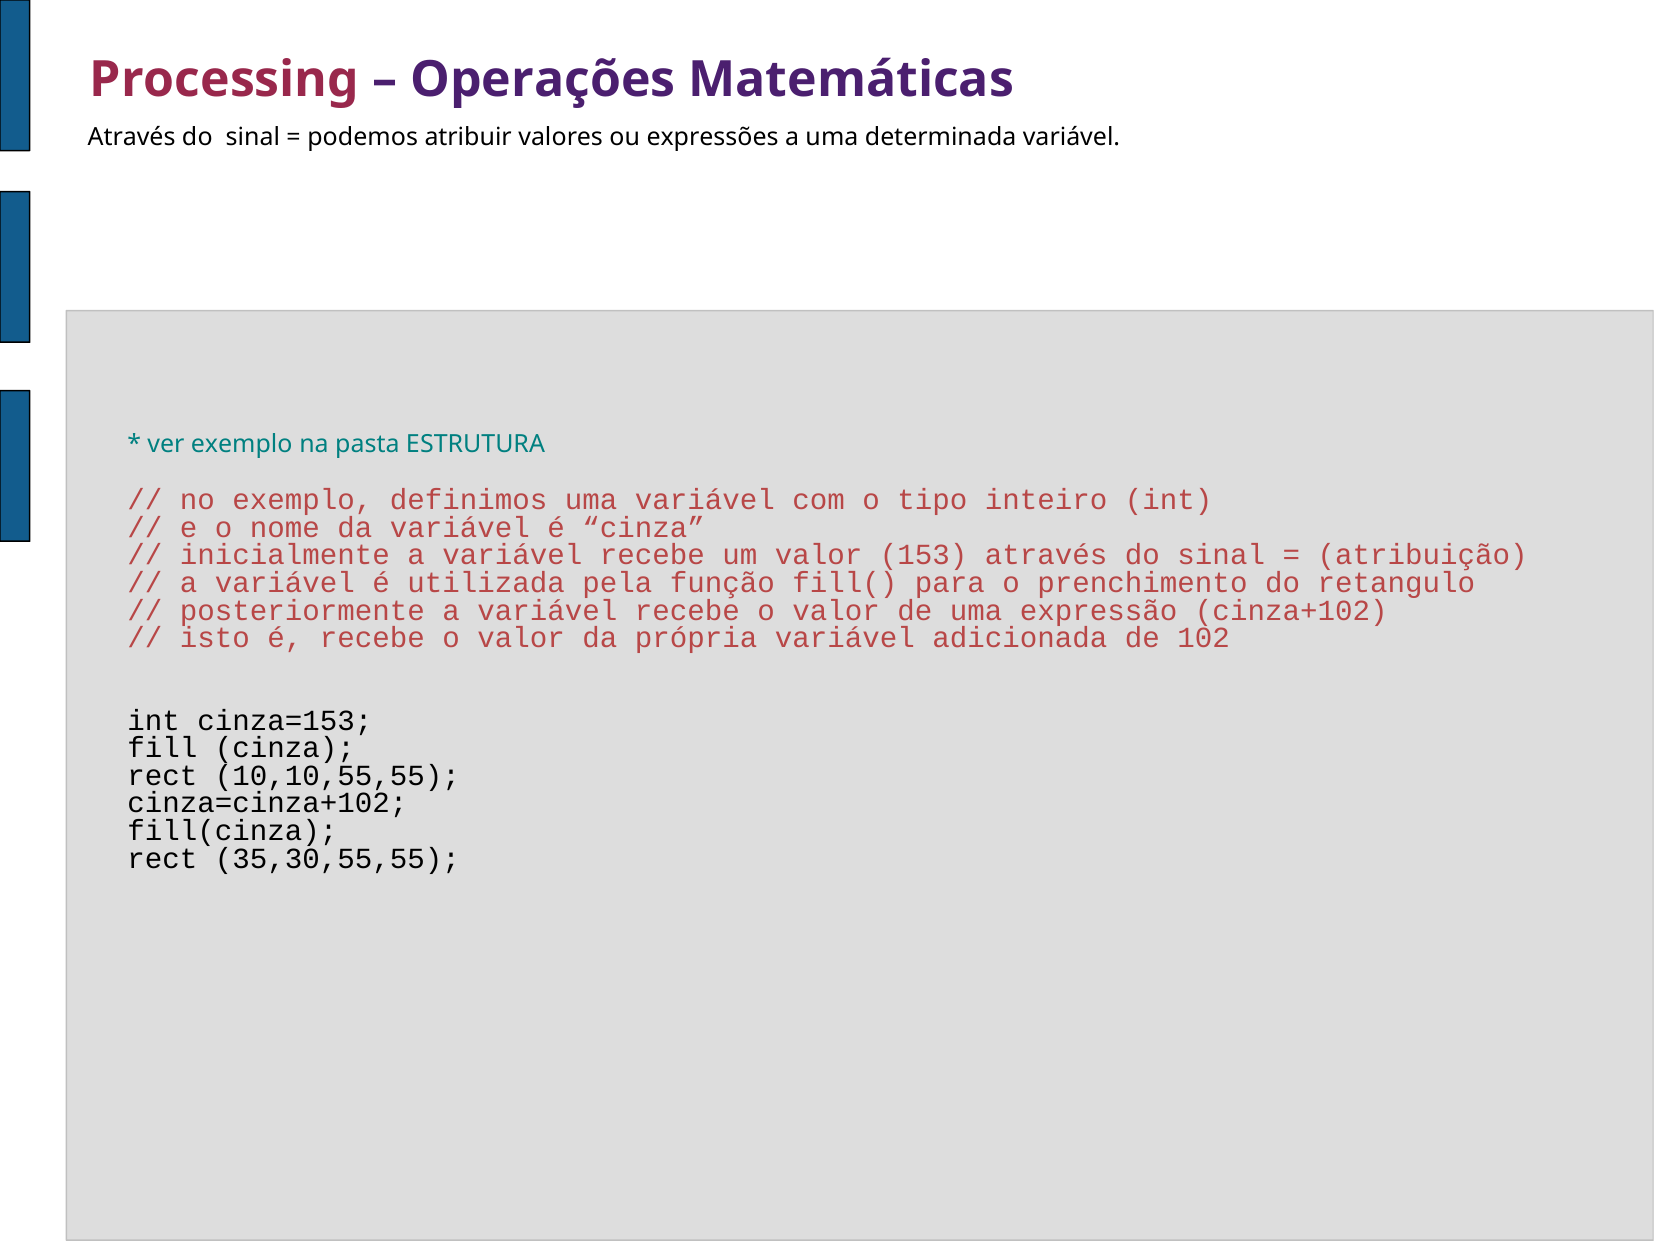

Processing – Operações Matemáticas
Através do sinal = podemos atribuir valores ou expressões a uma determinada variável.
* ver exemplo na pasta ESTRUTURA
// no exemplo, definimos uma variável com o tipo inteiro (int)
// e o nome da variável é “cinza”
// inicialmente a variável recebe um valor (153) através do sinal = (atribuição)
// a variável é utilizada pela função fill() para o prenchimento do retangulo
// posteriormente a variável recebe o valor de uma expressão (cinza+102)
// isto é, recebe o valor da própria variável adicionada de 102
int cinza=153;
fill (cinza);
rect (10,10,55,55);
cinza=cinza+102;
fill(cinza);
rect (35,30,55,55);